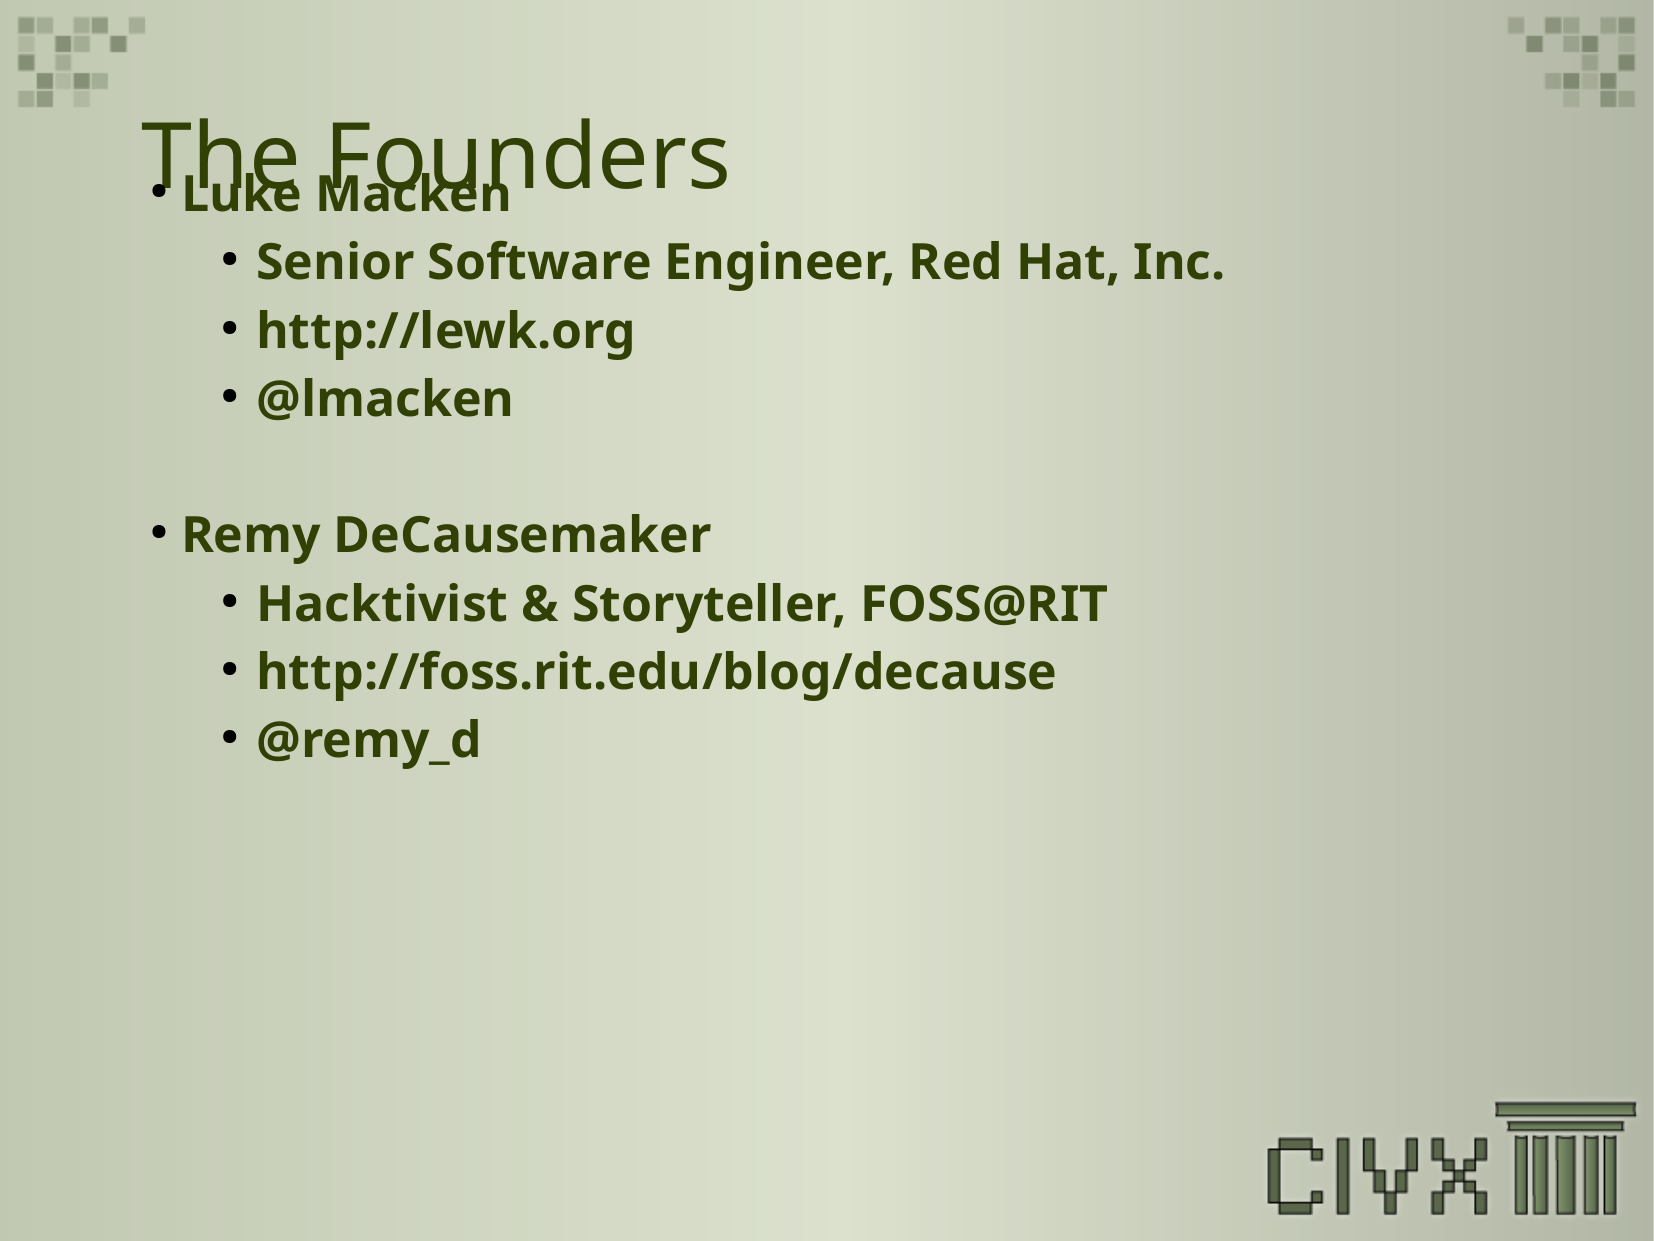

# The Founders
 Luke Macken
Senior Software Engineer, Red Hat, Inc.
http://lewk.org
@lmacken
 Remy DeCausemaker
Hacktivist & Storyteller, FOSS@RIT
http://foss.rit.edu/blog/decause
@remy_d